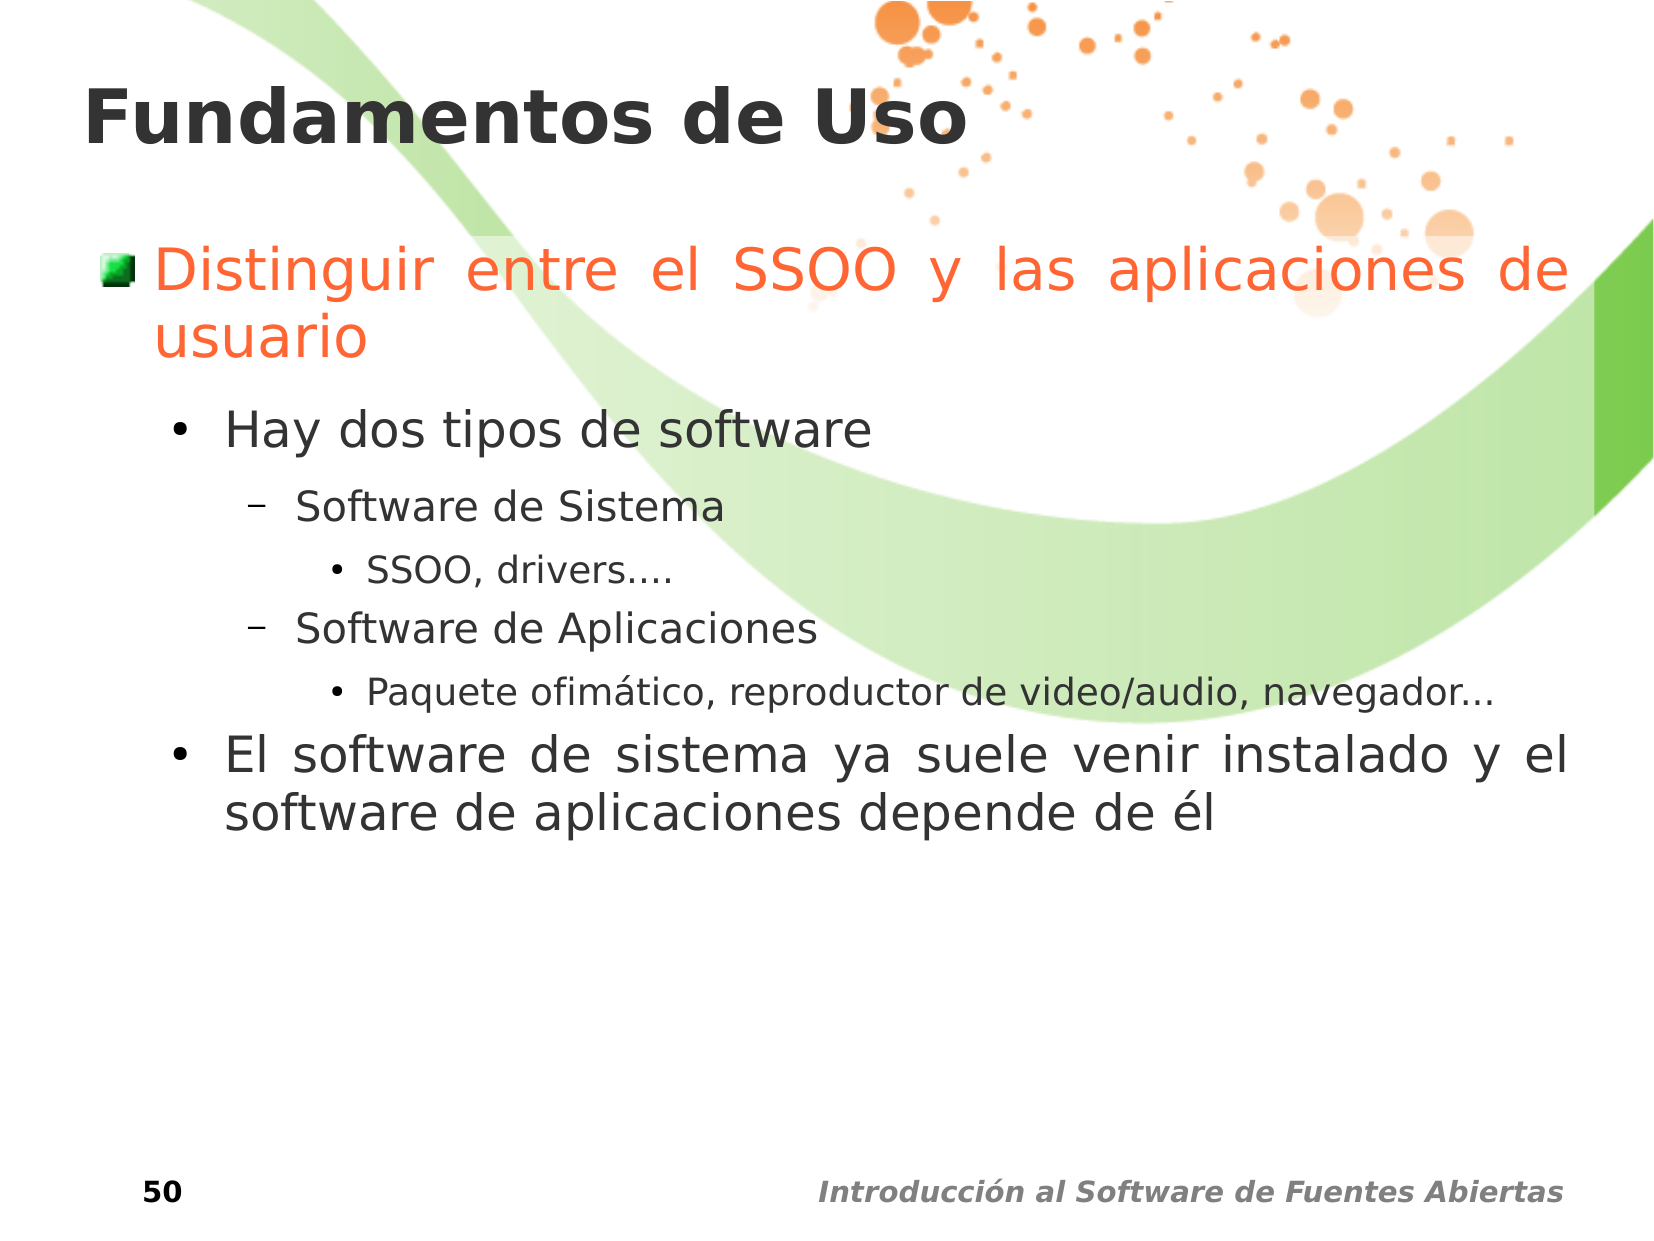

# Fundamentos de Uso
Distinguir entre el SSOO y las aplicaciones de usuario
Hay dos tipos de software
Software de Sistema
SSOO, drivers....
Software de Aplicaciones
Paquete ofimático, reproductor de video/audio, navegador...
El software de sistema ya suele venir instalado y el software de aplicaciones depende de él